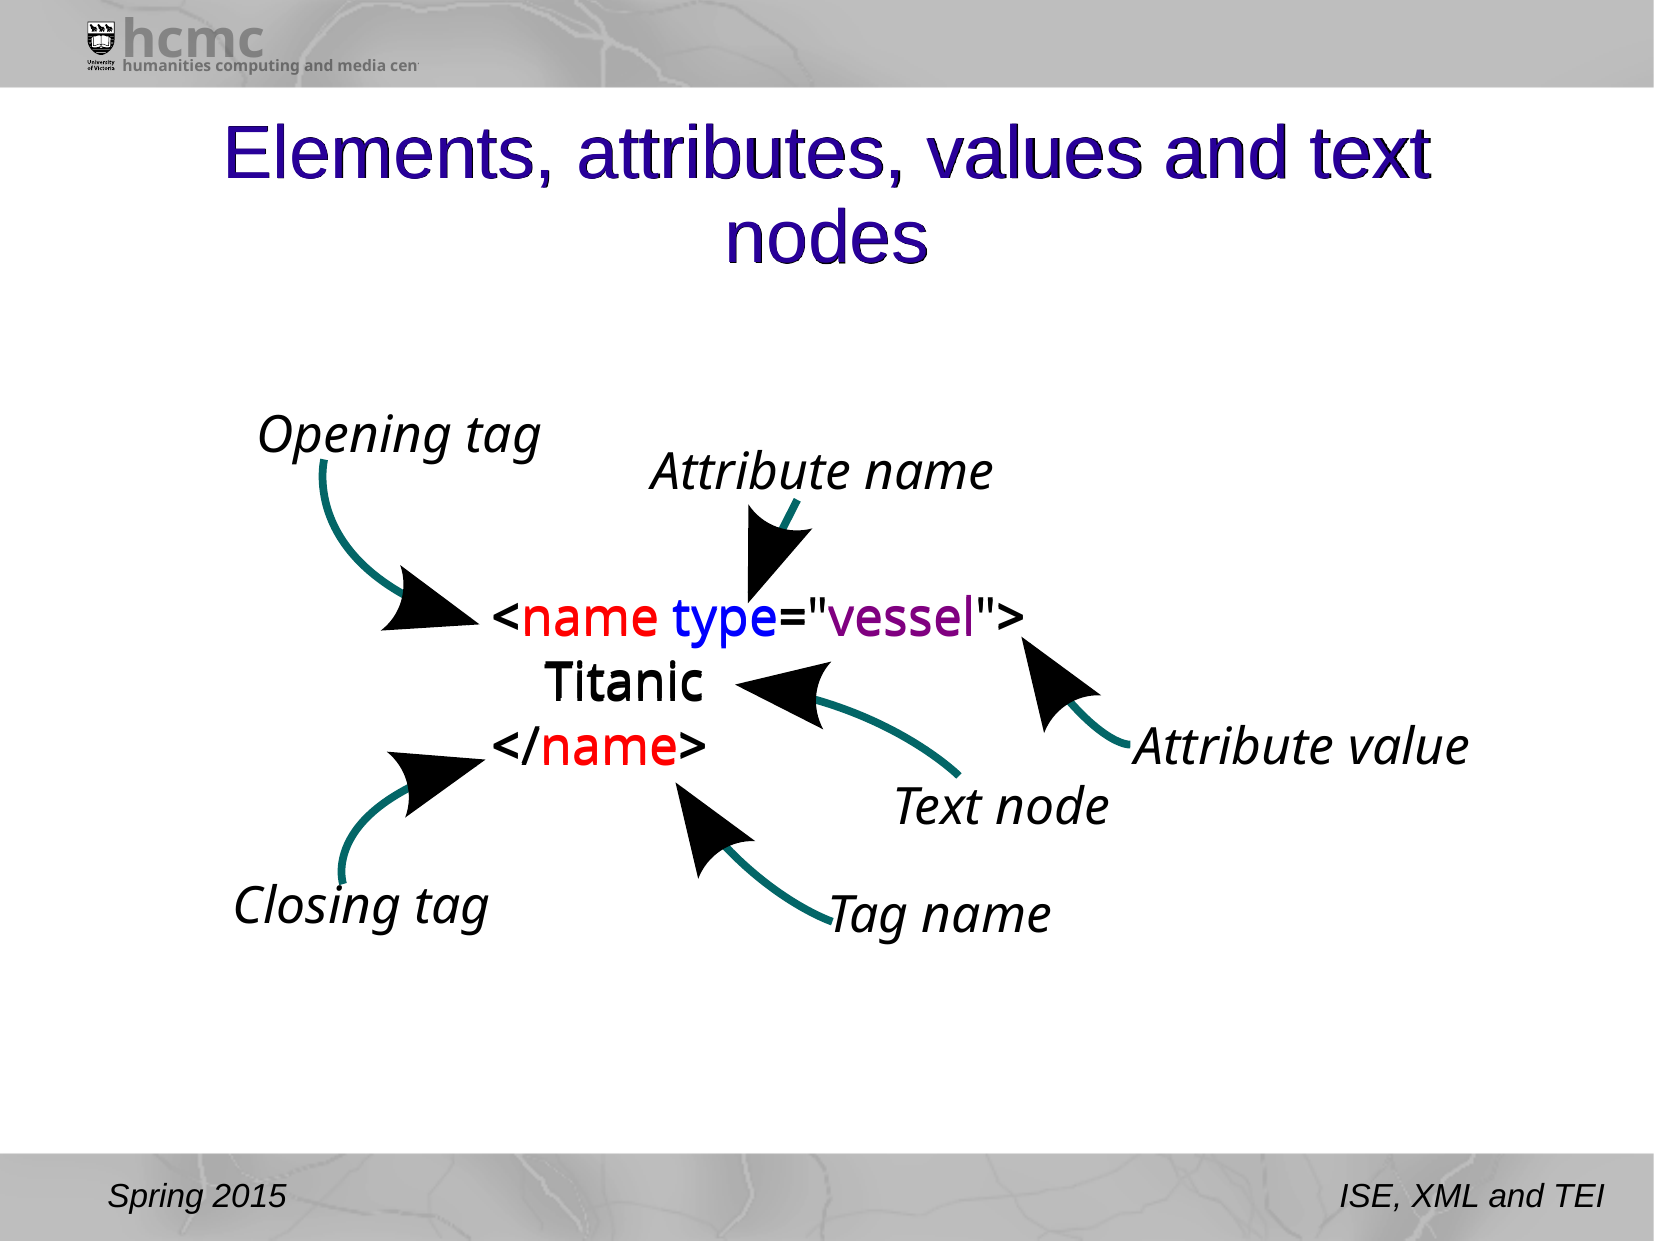

# Elements, attributes, values and text nodes